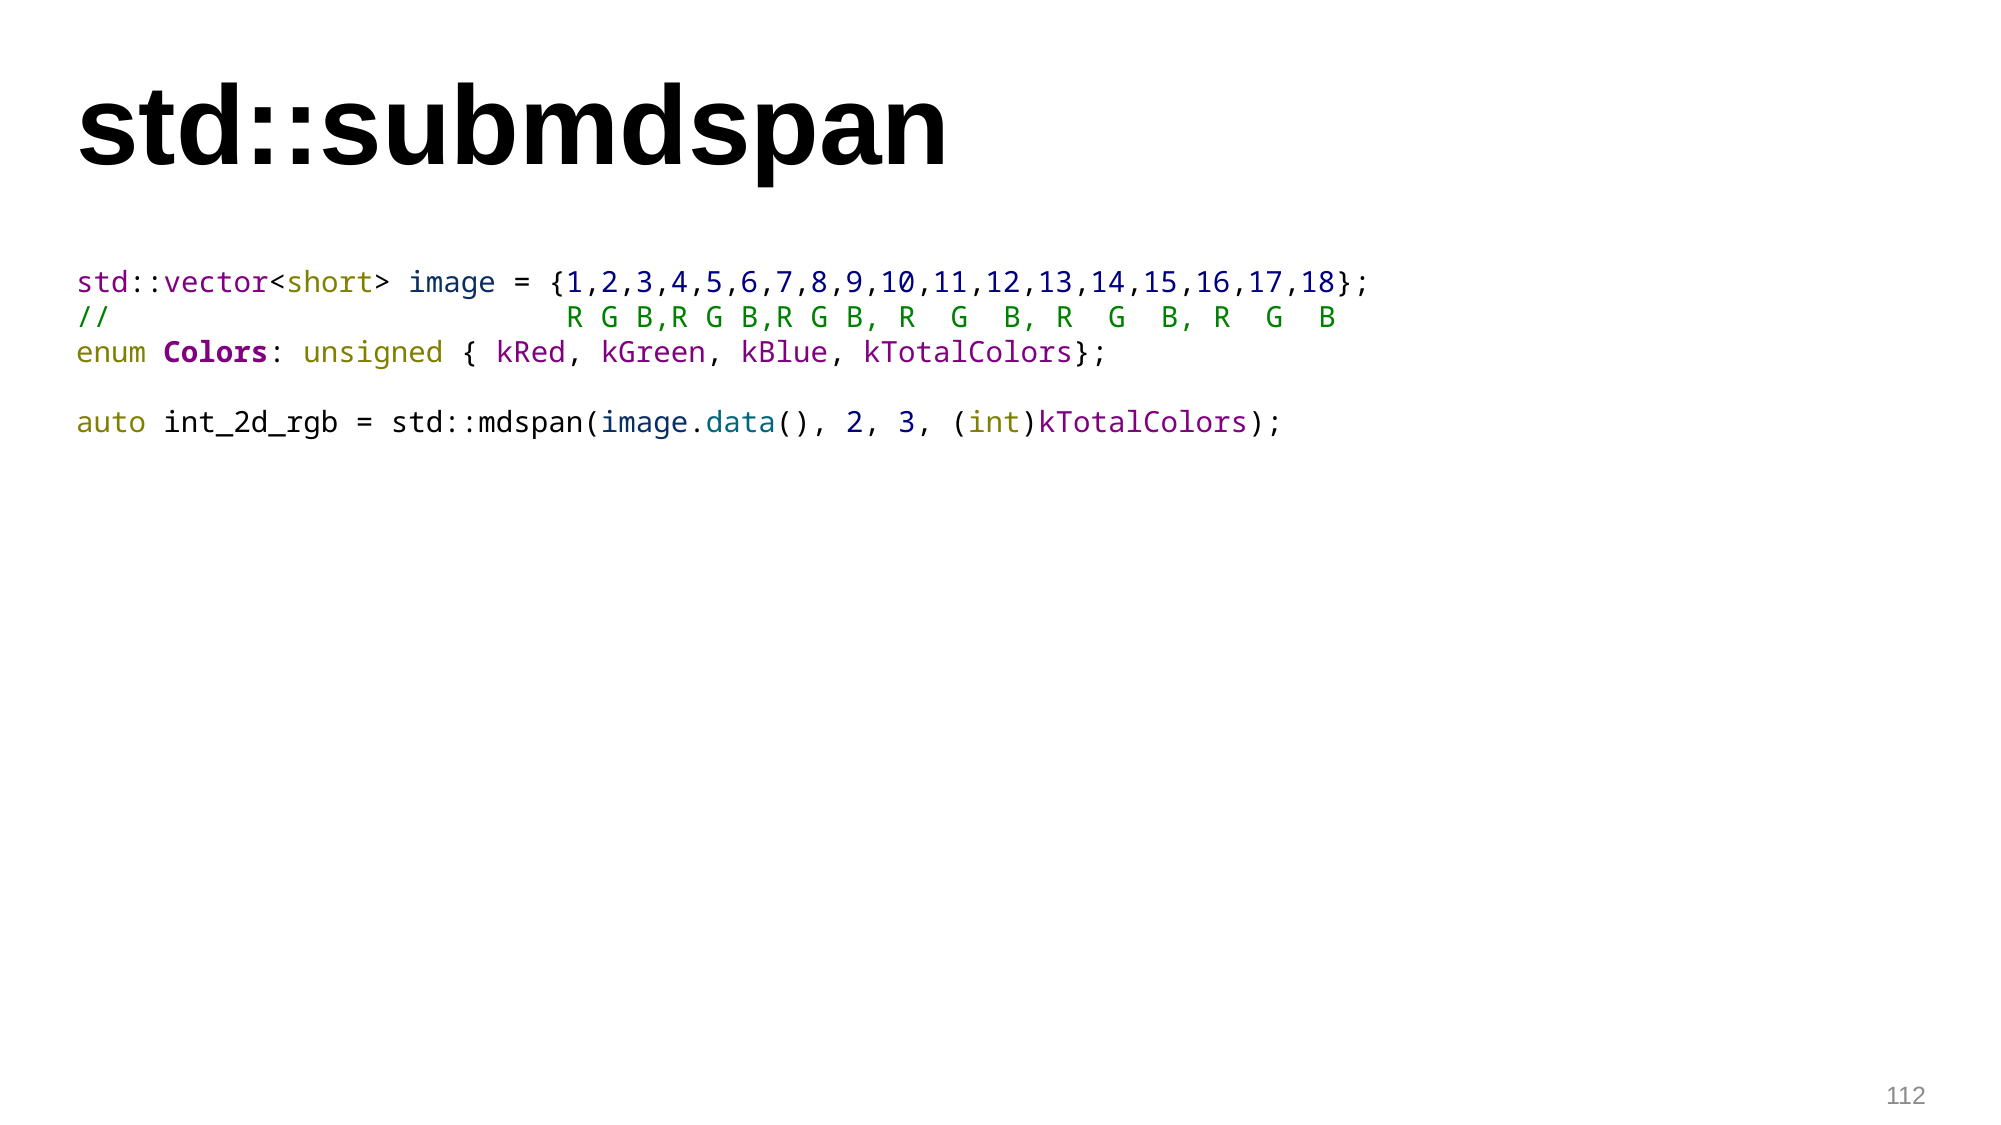

# std::submdspan
std::vector<short> image = {1,2,3,4,5,6,7,8,9,10,11,12,13,14,15,16,17,18};
// R G B,R G B,R G B, R G B, R G B, R G B
enum Colors: unsigned { kRed, kGreen, kBlue, kTotalColors};
auto int_2d_rgb = std::mdspan(image.data(), 2, 3, (int)kTotalColors);